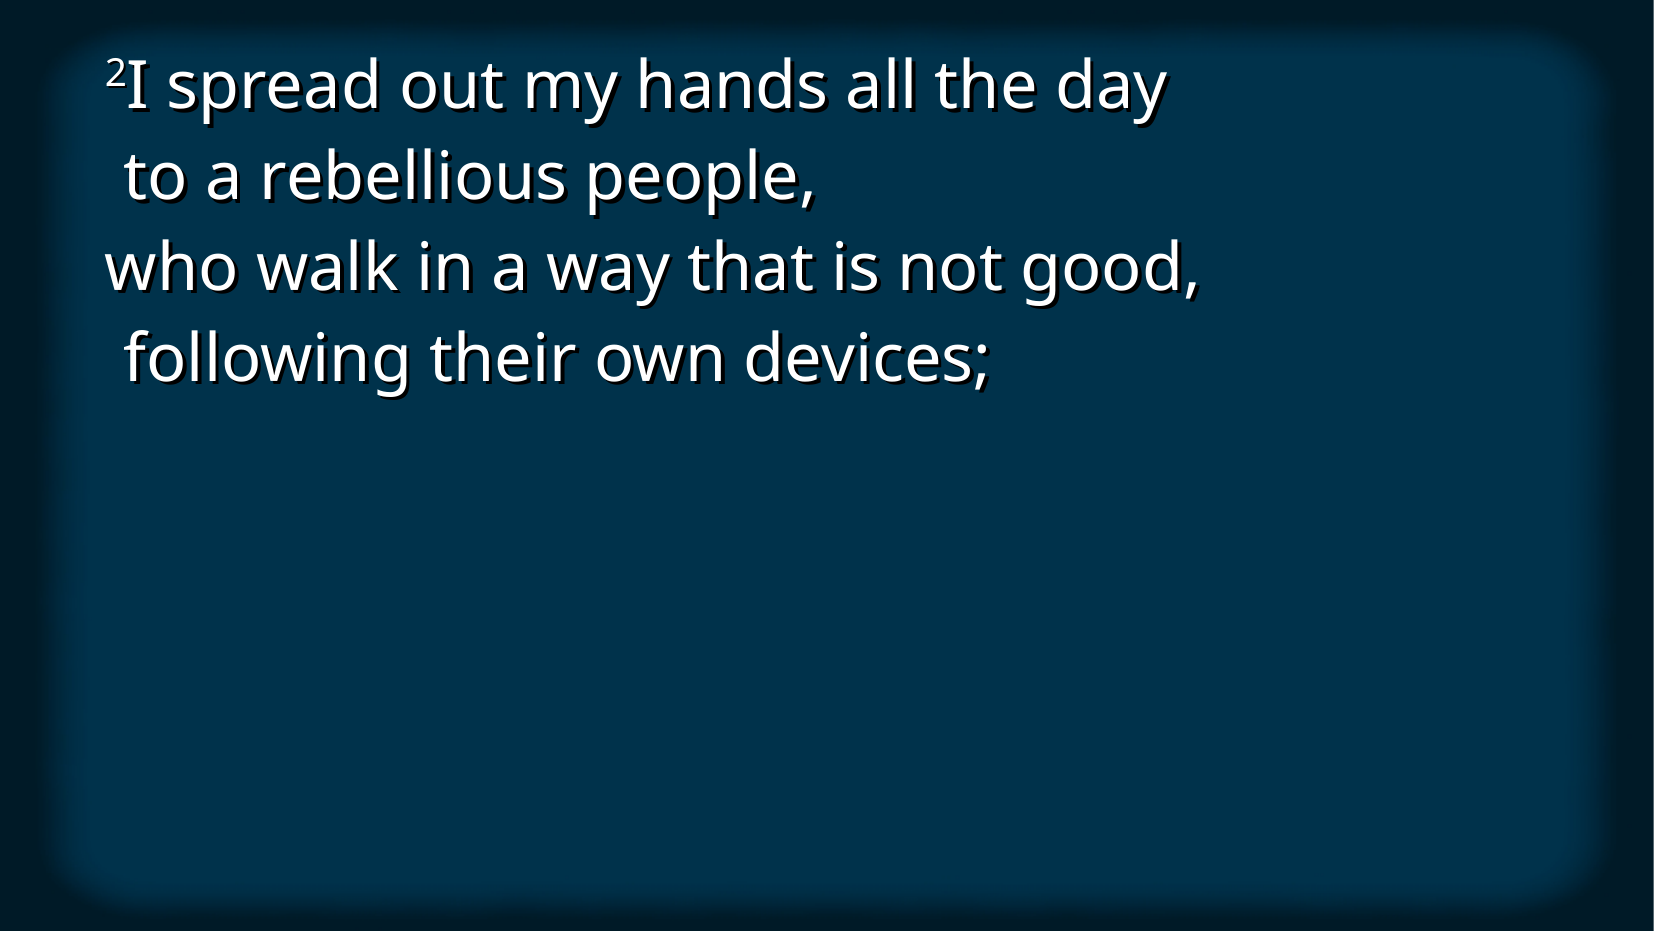

2I spread out my hands all the day
to a rebellious people,
who walk in a way that is not good,
following their own devices;